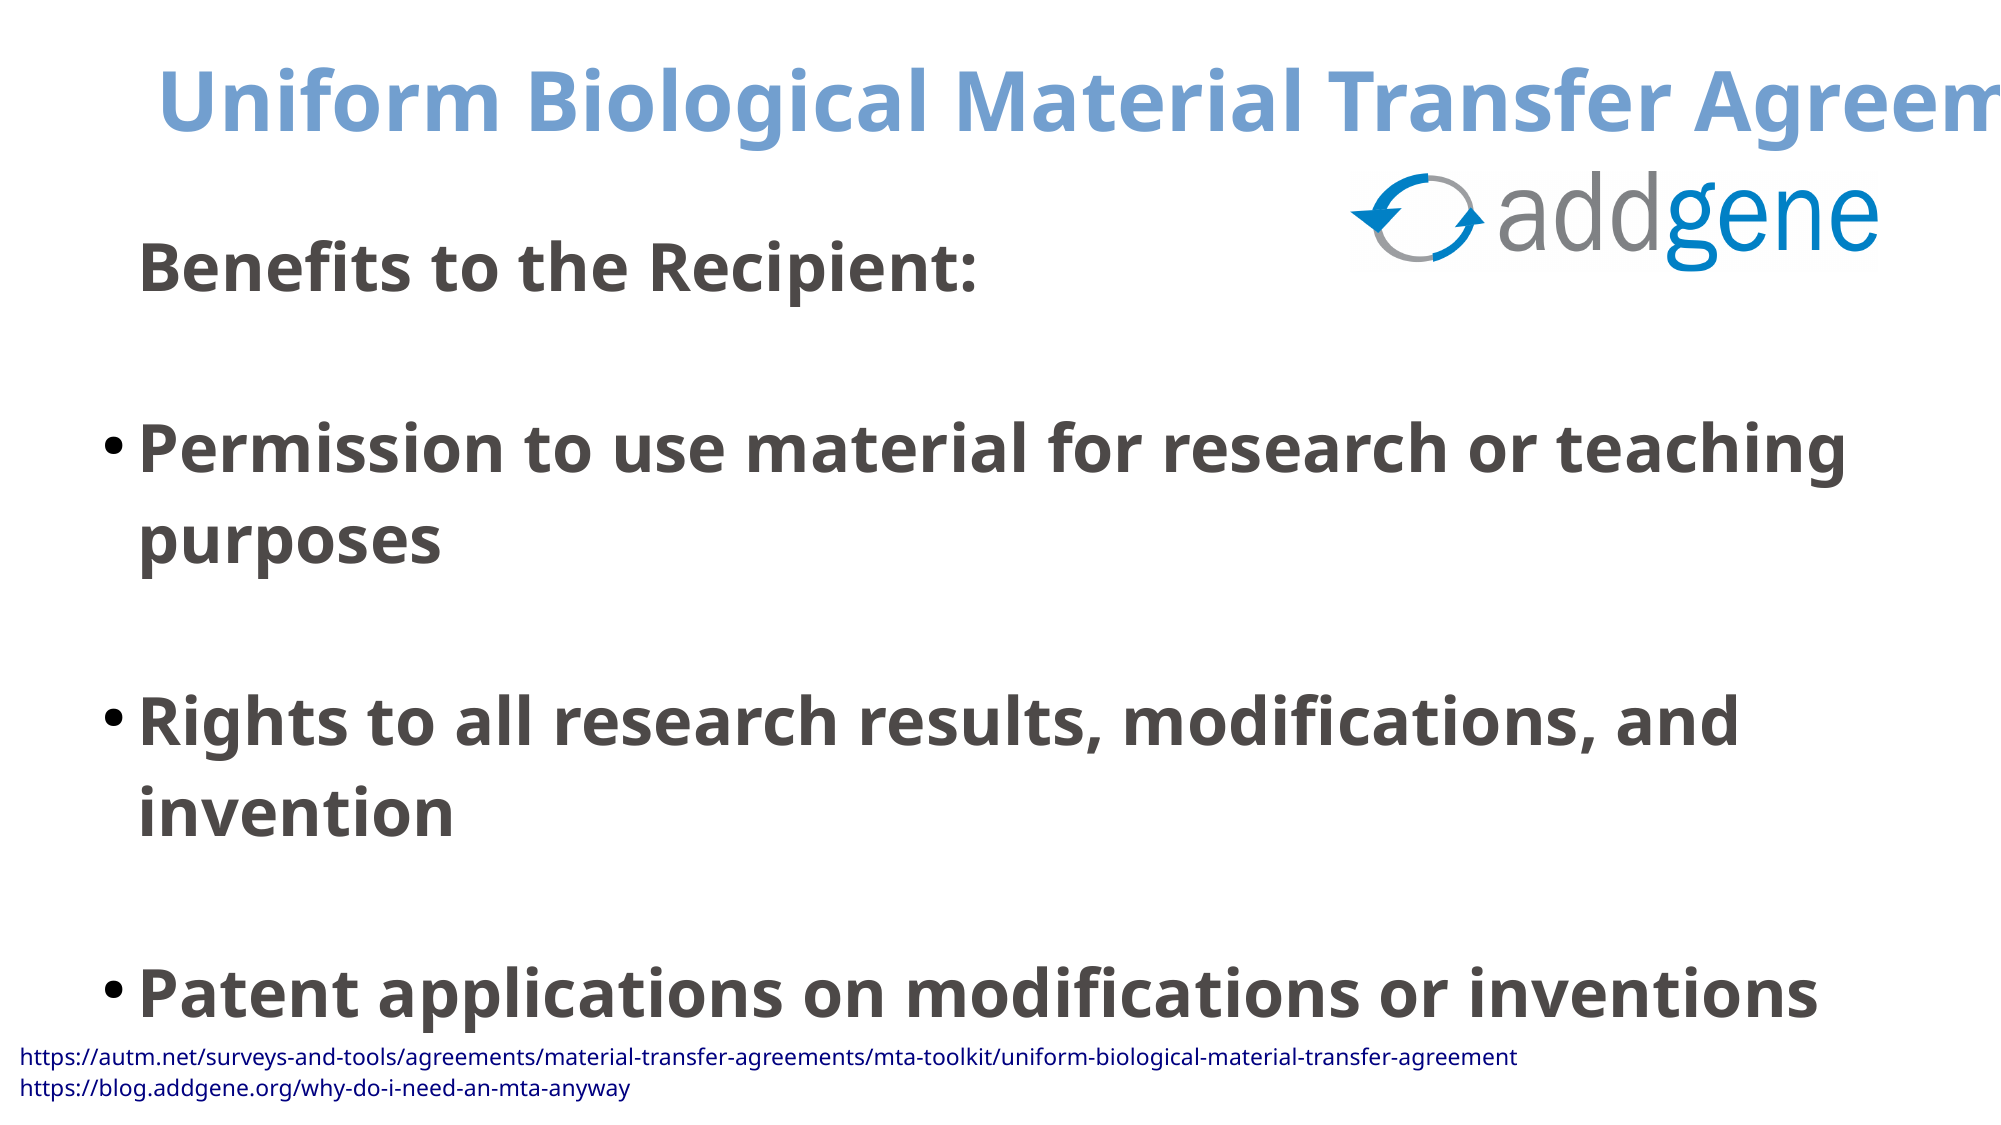

Uniform Biological Material Transfer Agreement
Benefits to the Recipient:
Permission to use material for research or teaching purposes
Rights to all research results, modifications, and invention
Patent applications on modifications or inventions
Publishing without editorial comment or review by provider
Limited liability
https://autm.net/surveys-and-tools/agreements/material-transfer-agreements/mta-toolkit/uniform-biological-material-transfer-agreement
https://blog.addgene.org/why-do-i-need-an-mta-anyway